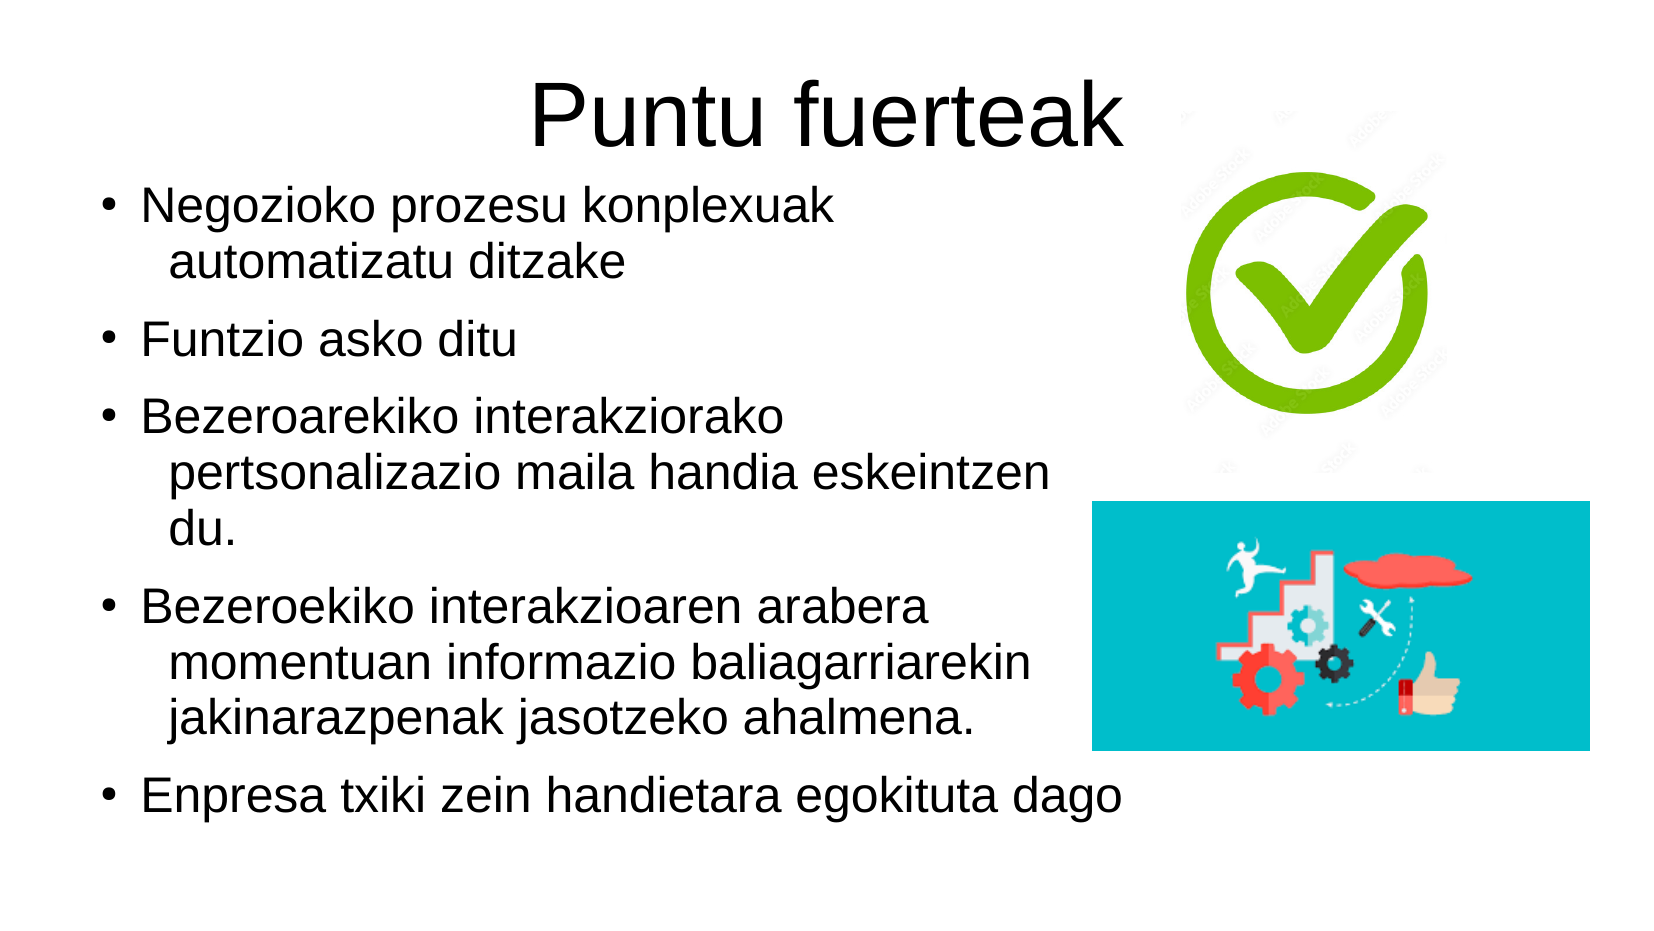

# Puntu fuerteak
Negozioko prozesu konplexuak automatizatu ditzake
Funtzio asko ditu
Bezeroarekiko interakziorako pertsonalizazio maila handia eskeintzen du.
Bezeroekiko interakzioaren arabera momentuan informazio baliagarriarekin jakinarazpenak jasotzeko ahalmena.
Enpresa txiki zein handietara egokituta dago